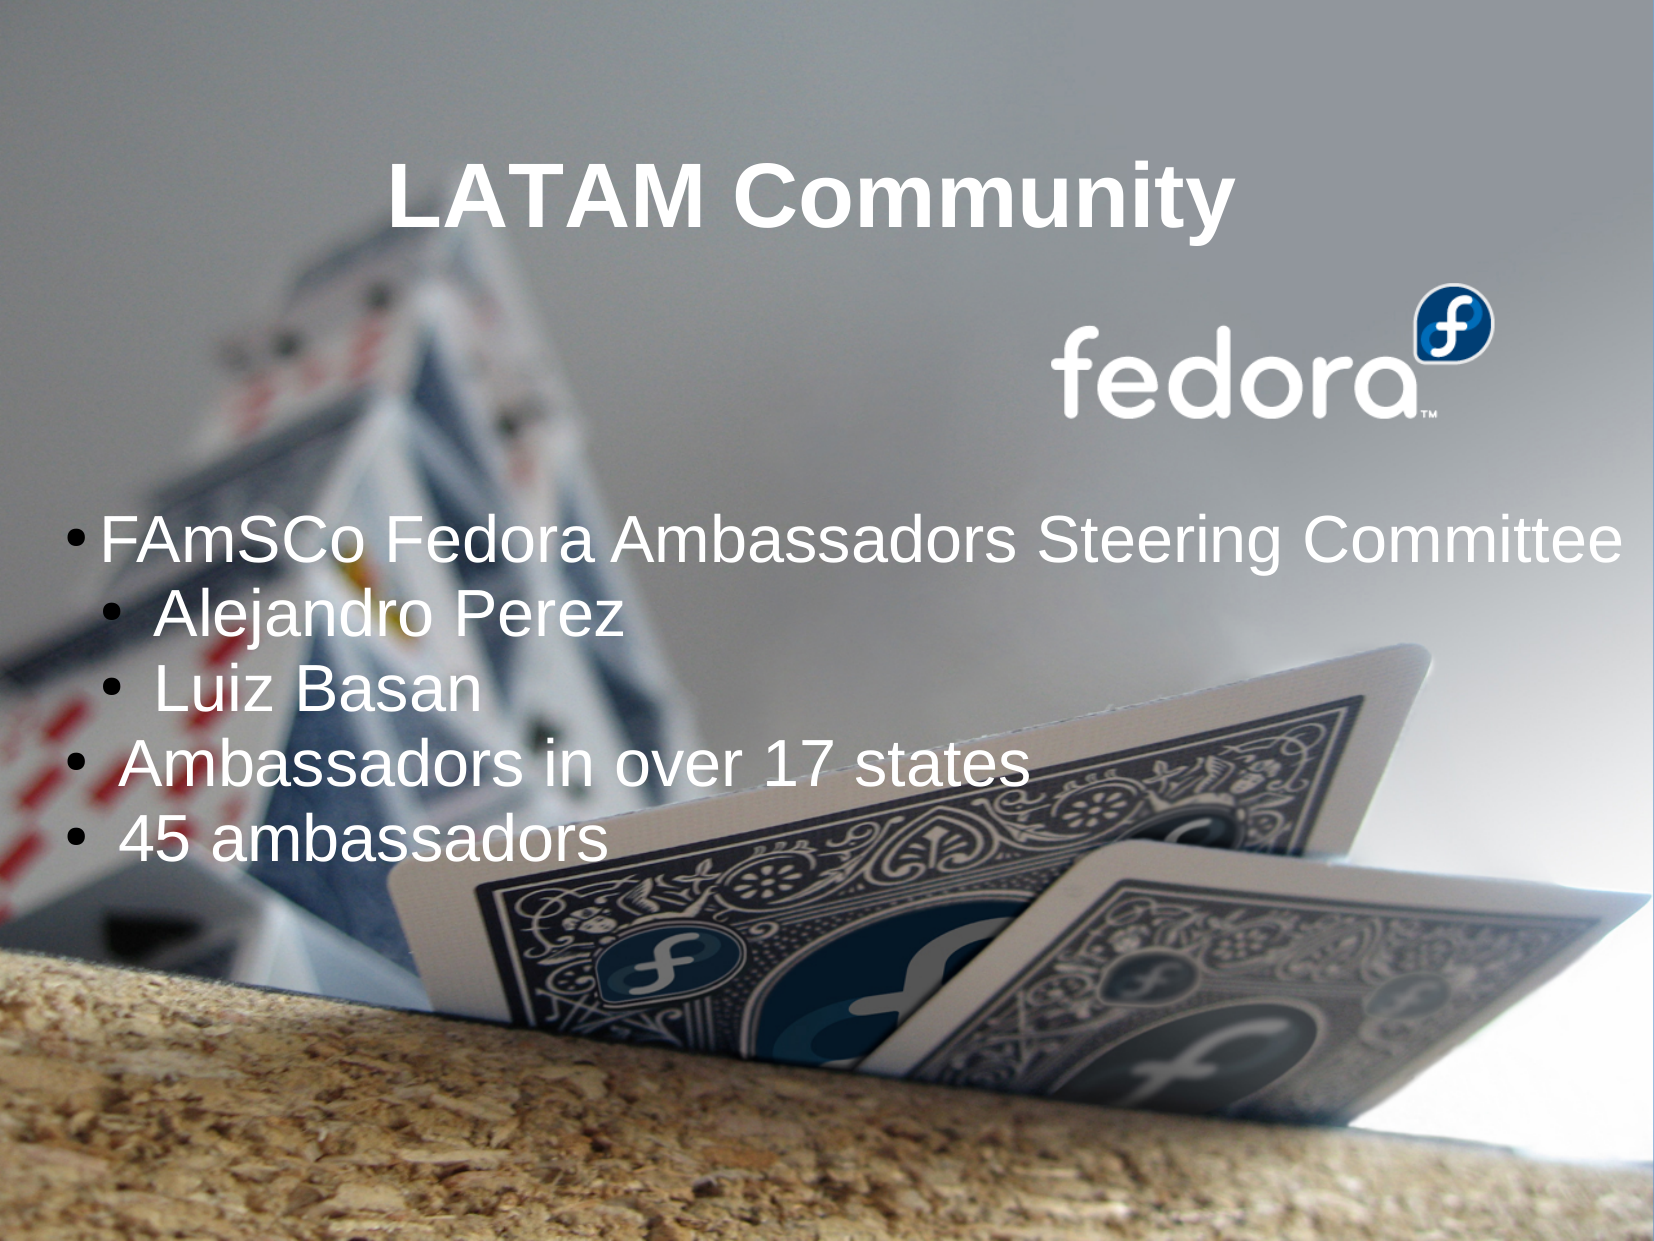

FAmSCo Fedora Ambassadors Steering Committee
 Alejandro Perez
 Luiz Basan
 Ambassadors in over 17 states
 45 ambassadors
# LATAM Community